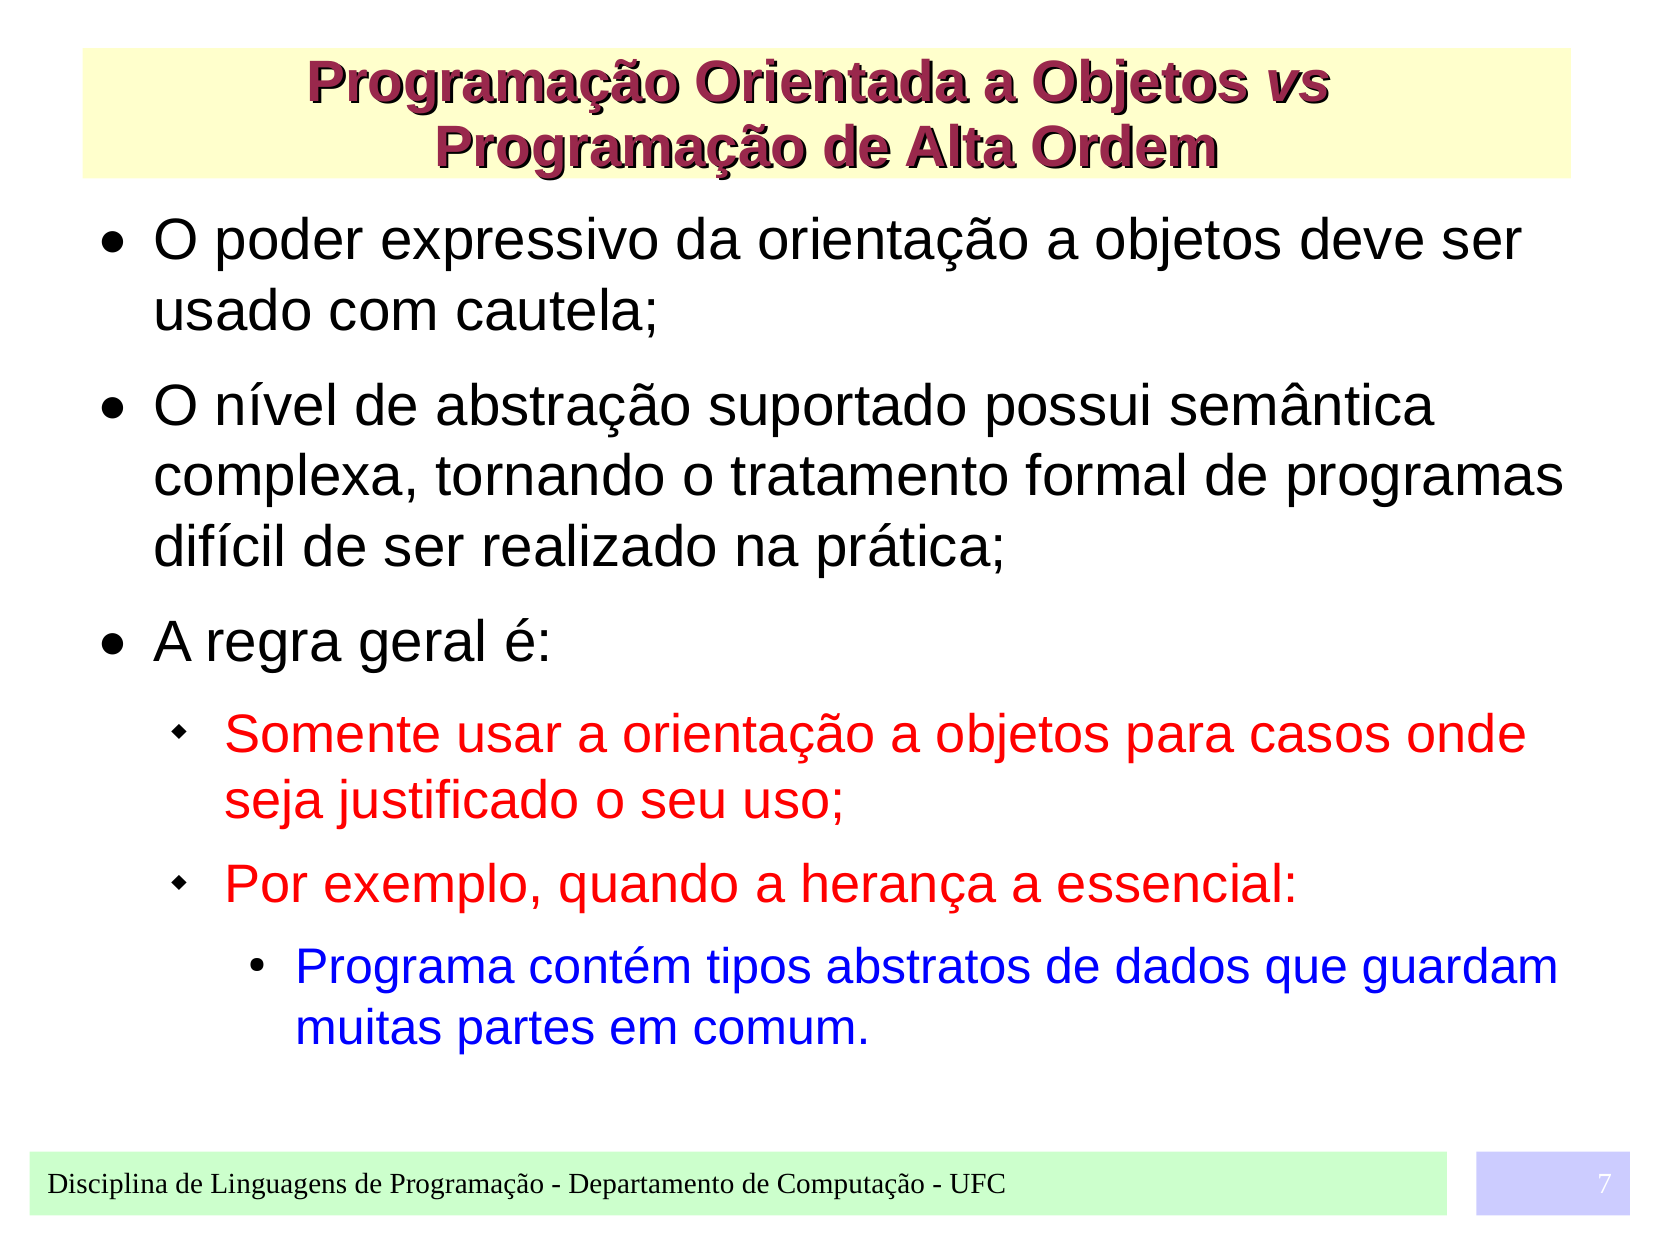

# Programação Orientada a Objetos vs Programação de Alta Ordem
O poder expressivo da orientação a objetos deve ser usado com cautela;
O nível de abstração suportado possui semântica complexa, tornando o tratamento formal de programas difícil de ser realizado na prática;
A regra geral é:
Somente usar a orientação a objetos para casos onde seja justificado o seu uso;
Por exemplo, quando a herança a essencial:
Programa contém tipos abstratos de dados que guardam muitas partes em comum.
Disciplina de Linguagens de Programação - Departamento de Computação - UFC
7